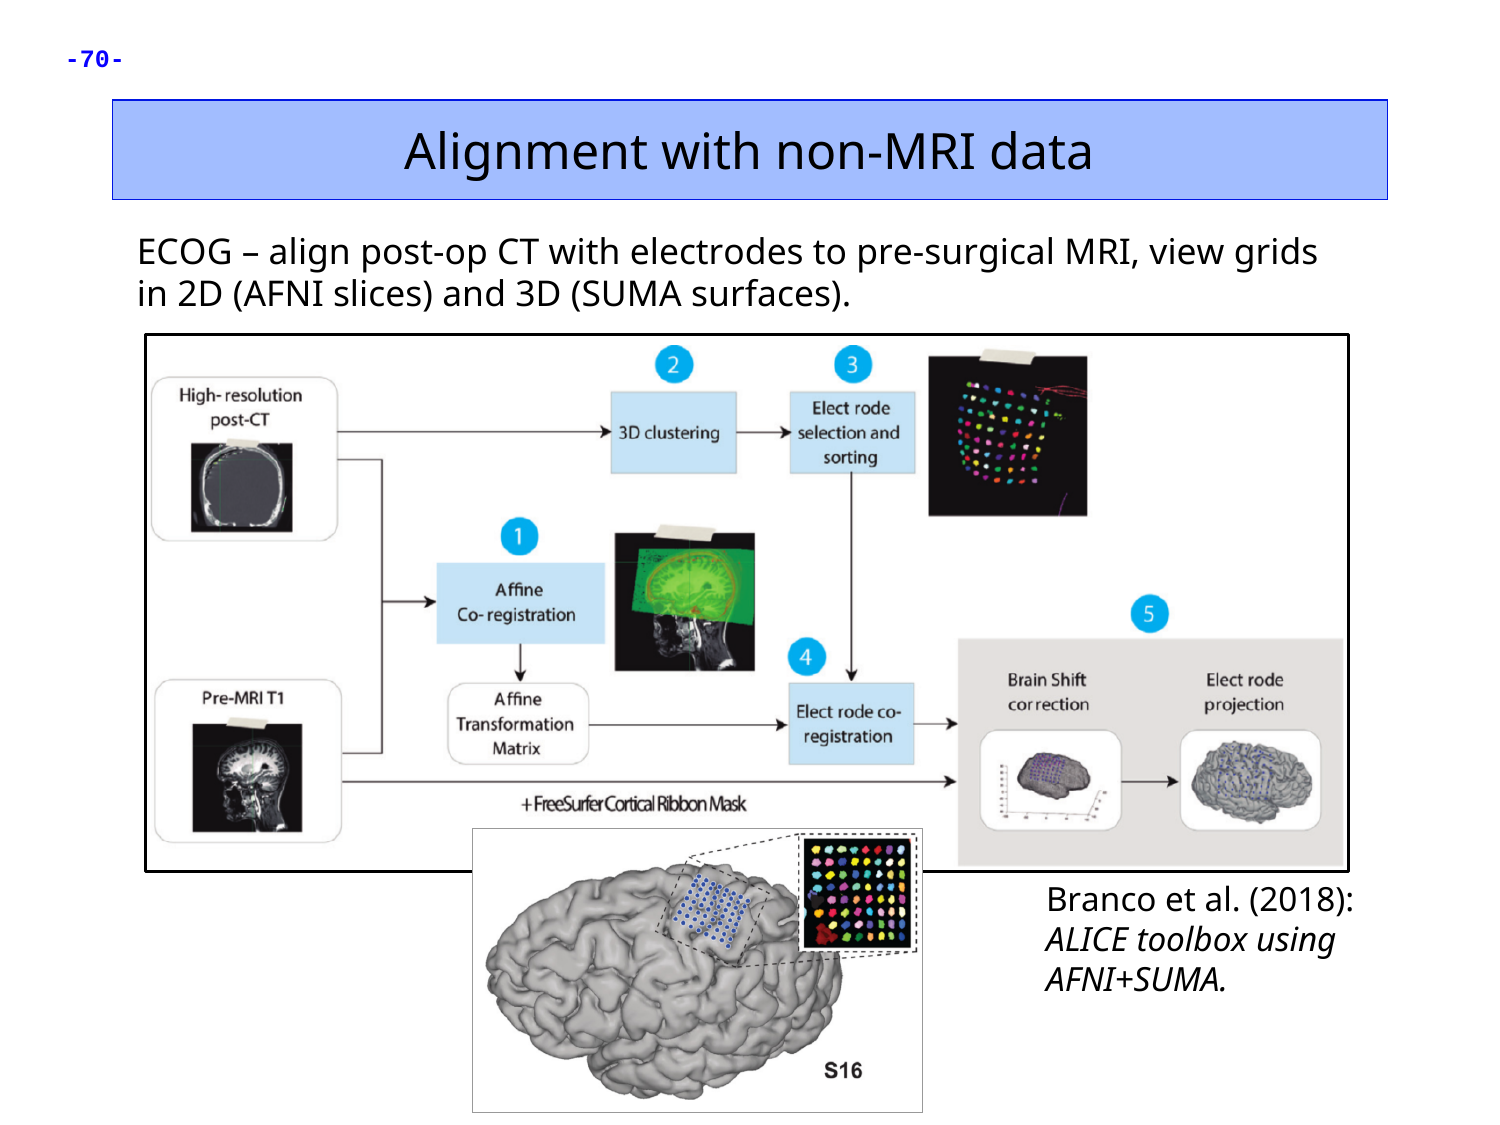

Alignment with non-MRI data
ECOG – align post-op CT with electrodes to pre-surgical MRI, view grids in 2D (AFNI slices) and 3D (SUMA surfaces).
Dataset courtesy of Anna Gaglianese (University of Utrecht, Netherlands)
Branco et al. (2018):
ALICE toolbox using AFNI+SUMA.